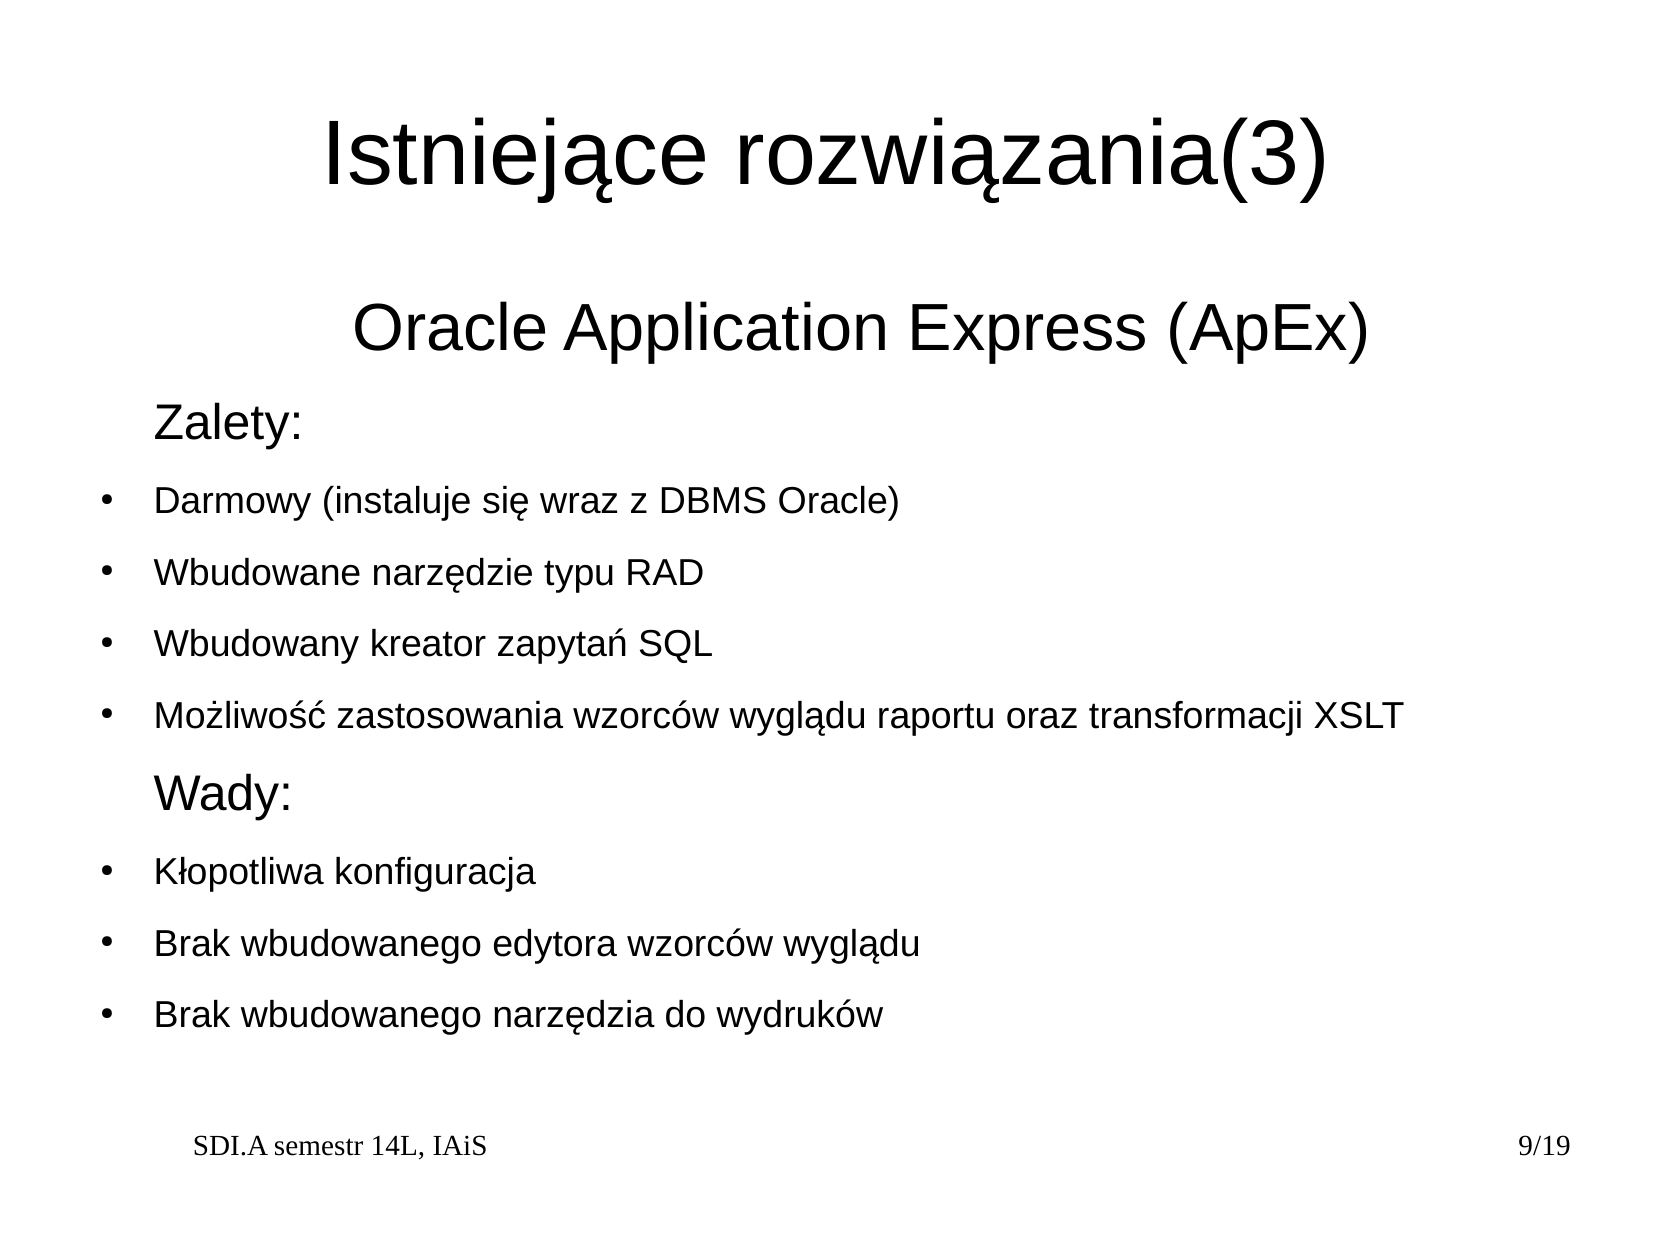

# Istniejące rozwiązania(3)
Oracle Application Express (ApEx)
Zalety:
Darmowy (instaluje się wraz z DBMS Oracle)
Wbudowane narzędzie typu RAD
Wbudowany kreator zapytań SQL
Możliwość zastosowania wzorców wyglądu raportu oraz transformacji XSLT
Wady:
Kłopotliwa konfiguracja
Brak wbudowanego edytora wzorców wyglądu
Brak wbudowanego narzędzia do wydruków
SDI.A semestr 14L, IAiS
9